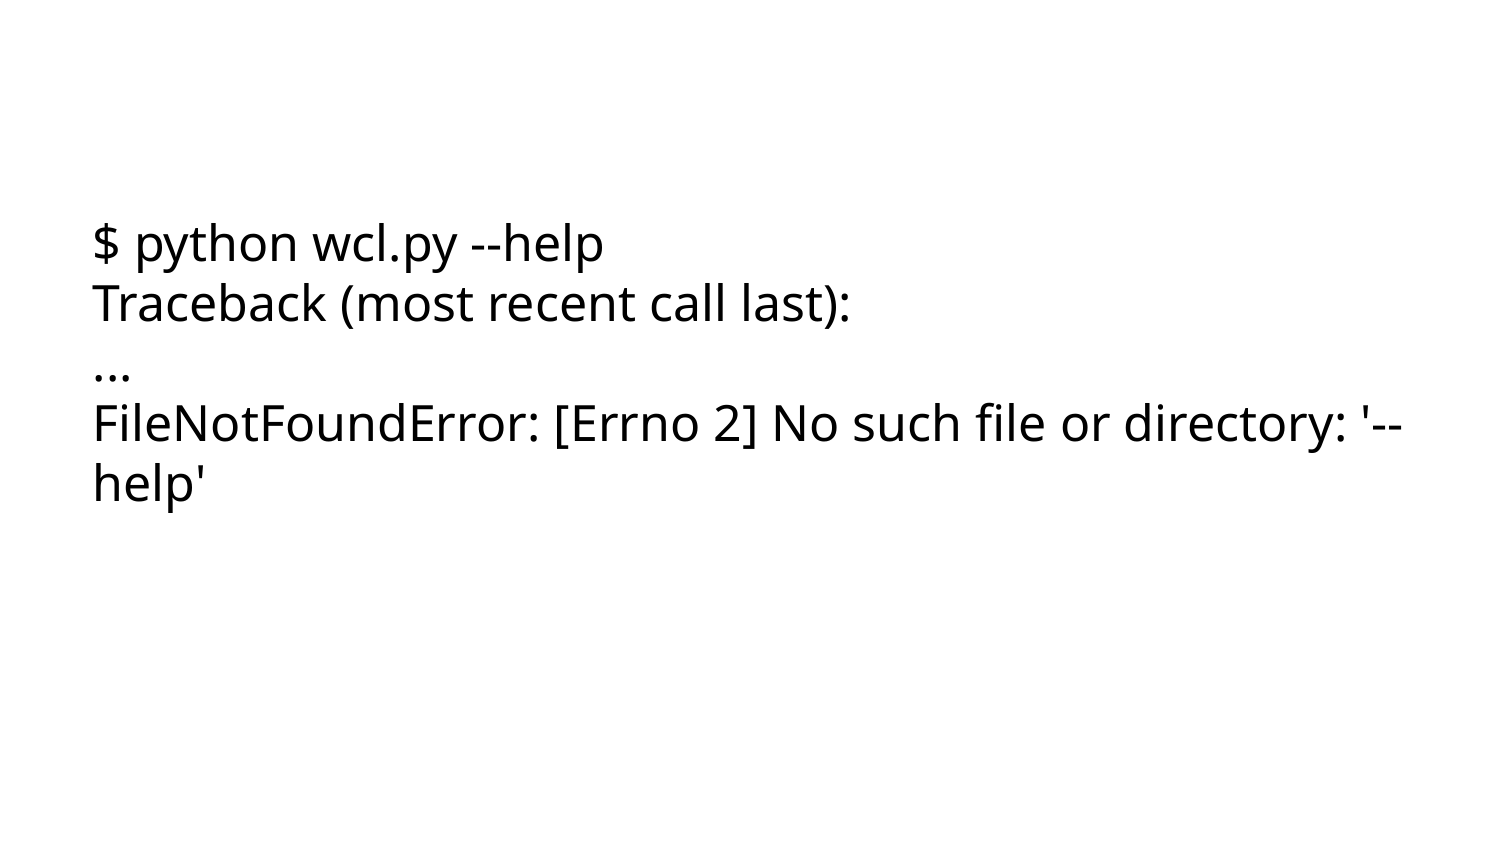

# $ python wcl.py --help Traceback (most recent call last): ... FileNotFoundError: [Errno 2] No such file or directory: '--help'